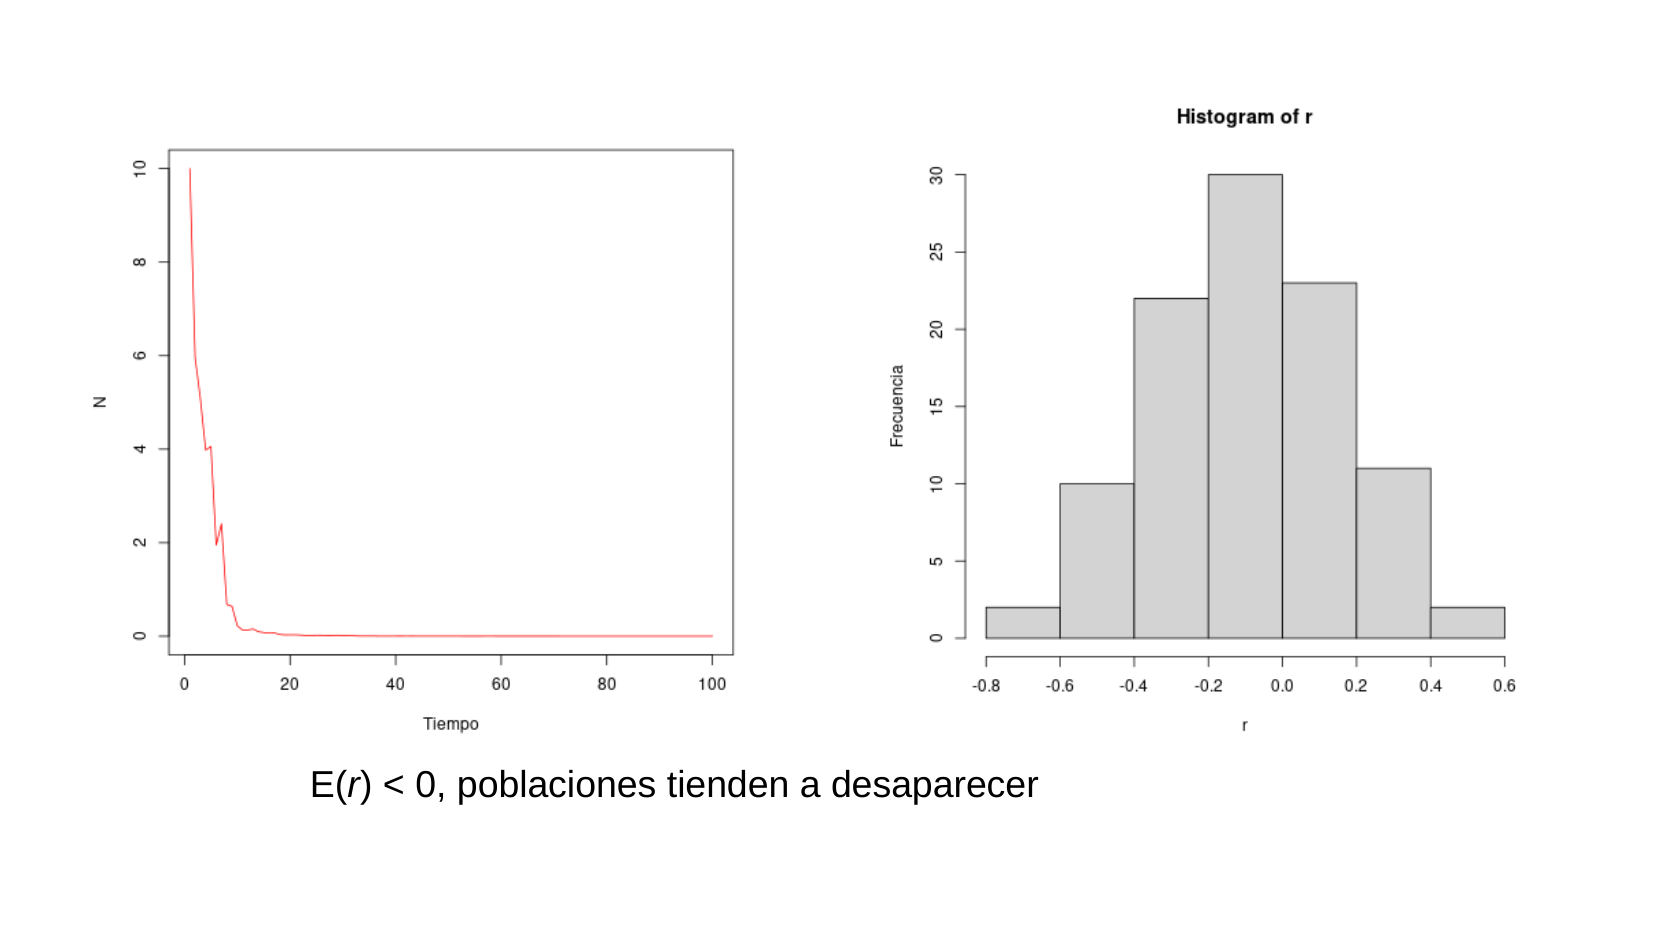

E(r) < 0, poblaciones tienden a desaparecer